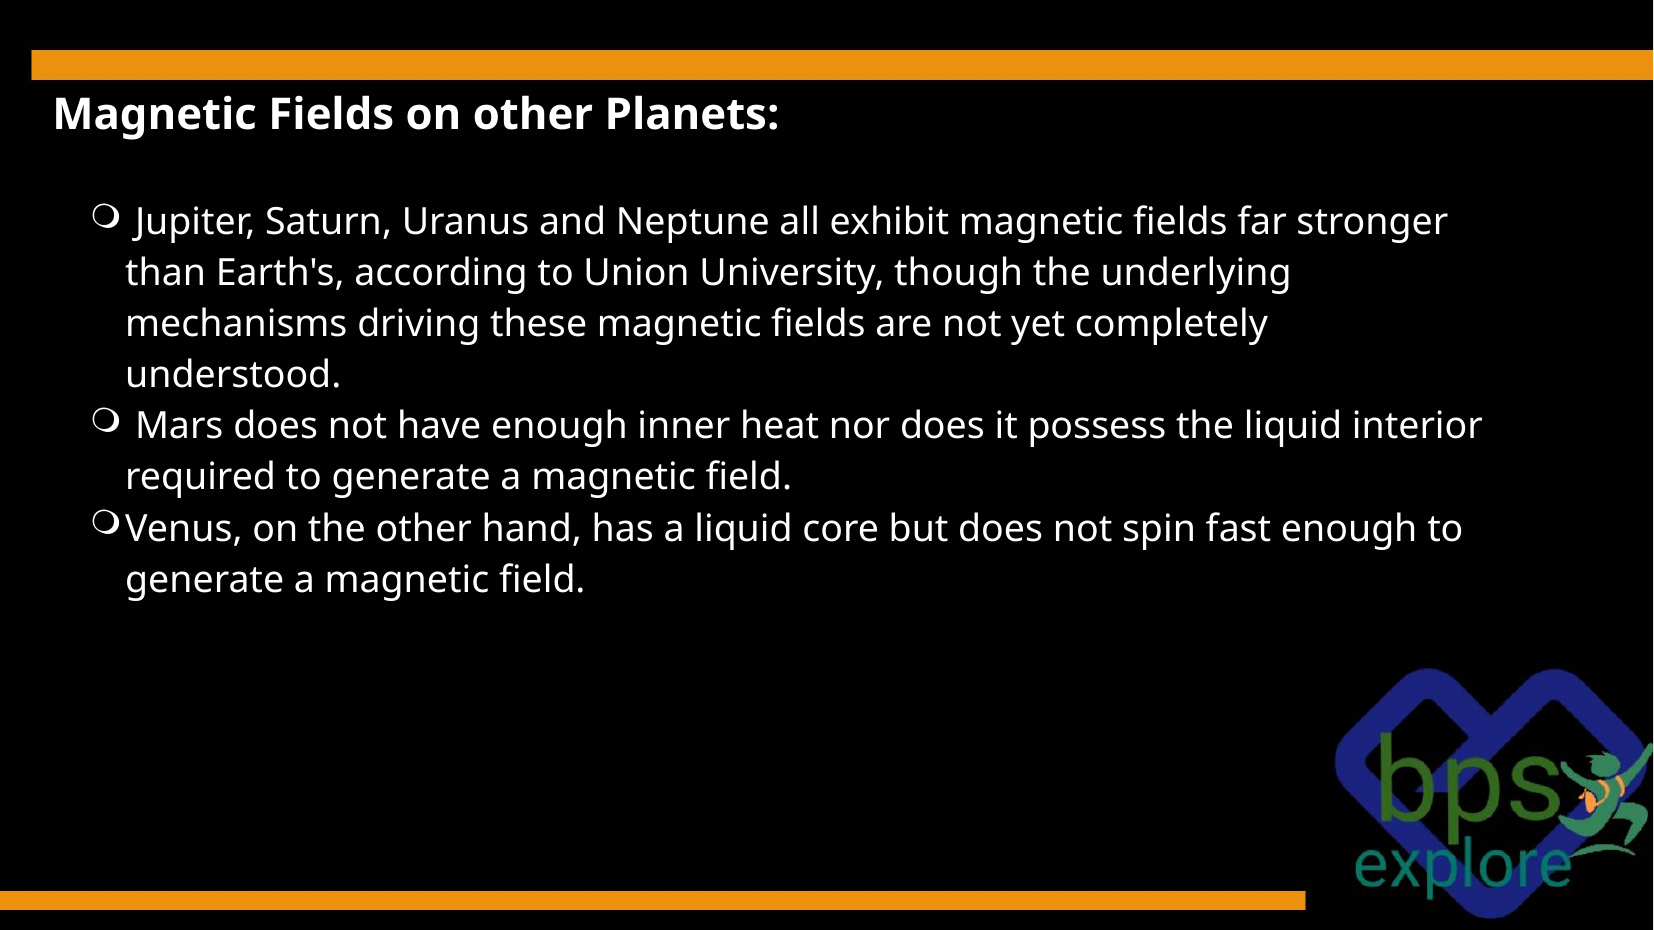

Magnetic Fields on other Planets:
 Jupiter, Saturn, Uranus and Neptune all exhibit magnetic fields far stronger than Earth's, according to Union University, though the underlying mechanisms driving these magnetic fields are not yet completely understood.
 Mars does not have enough inner heat nor does it possess the liquid interior required to generate a magnetic field.
Venus, on the other hand, has a liquid core but does not spin fast enough to generate a magnetic field.